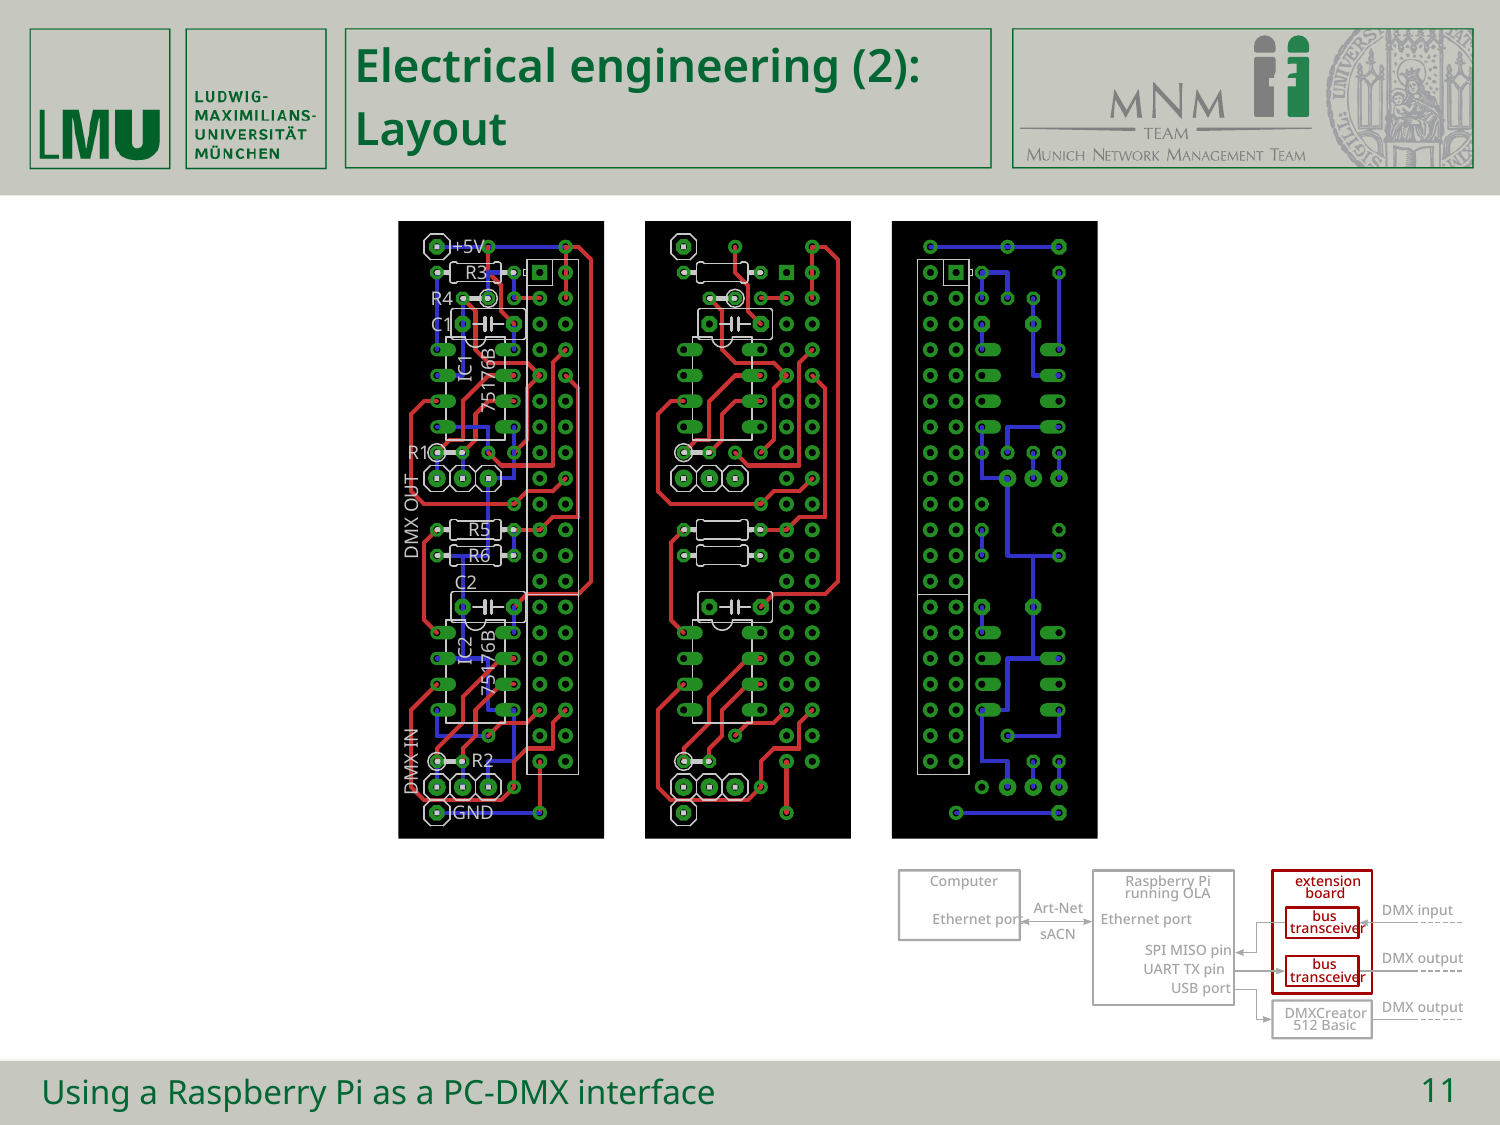

# Electrical engineering (2): Layout
PC-DMX interface with Raspberry Pi
11